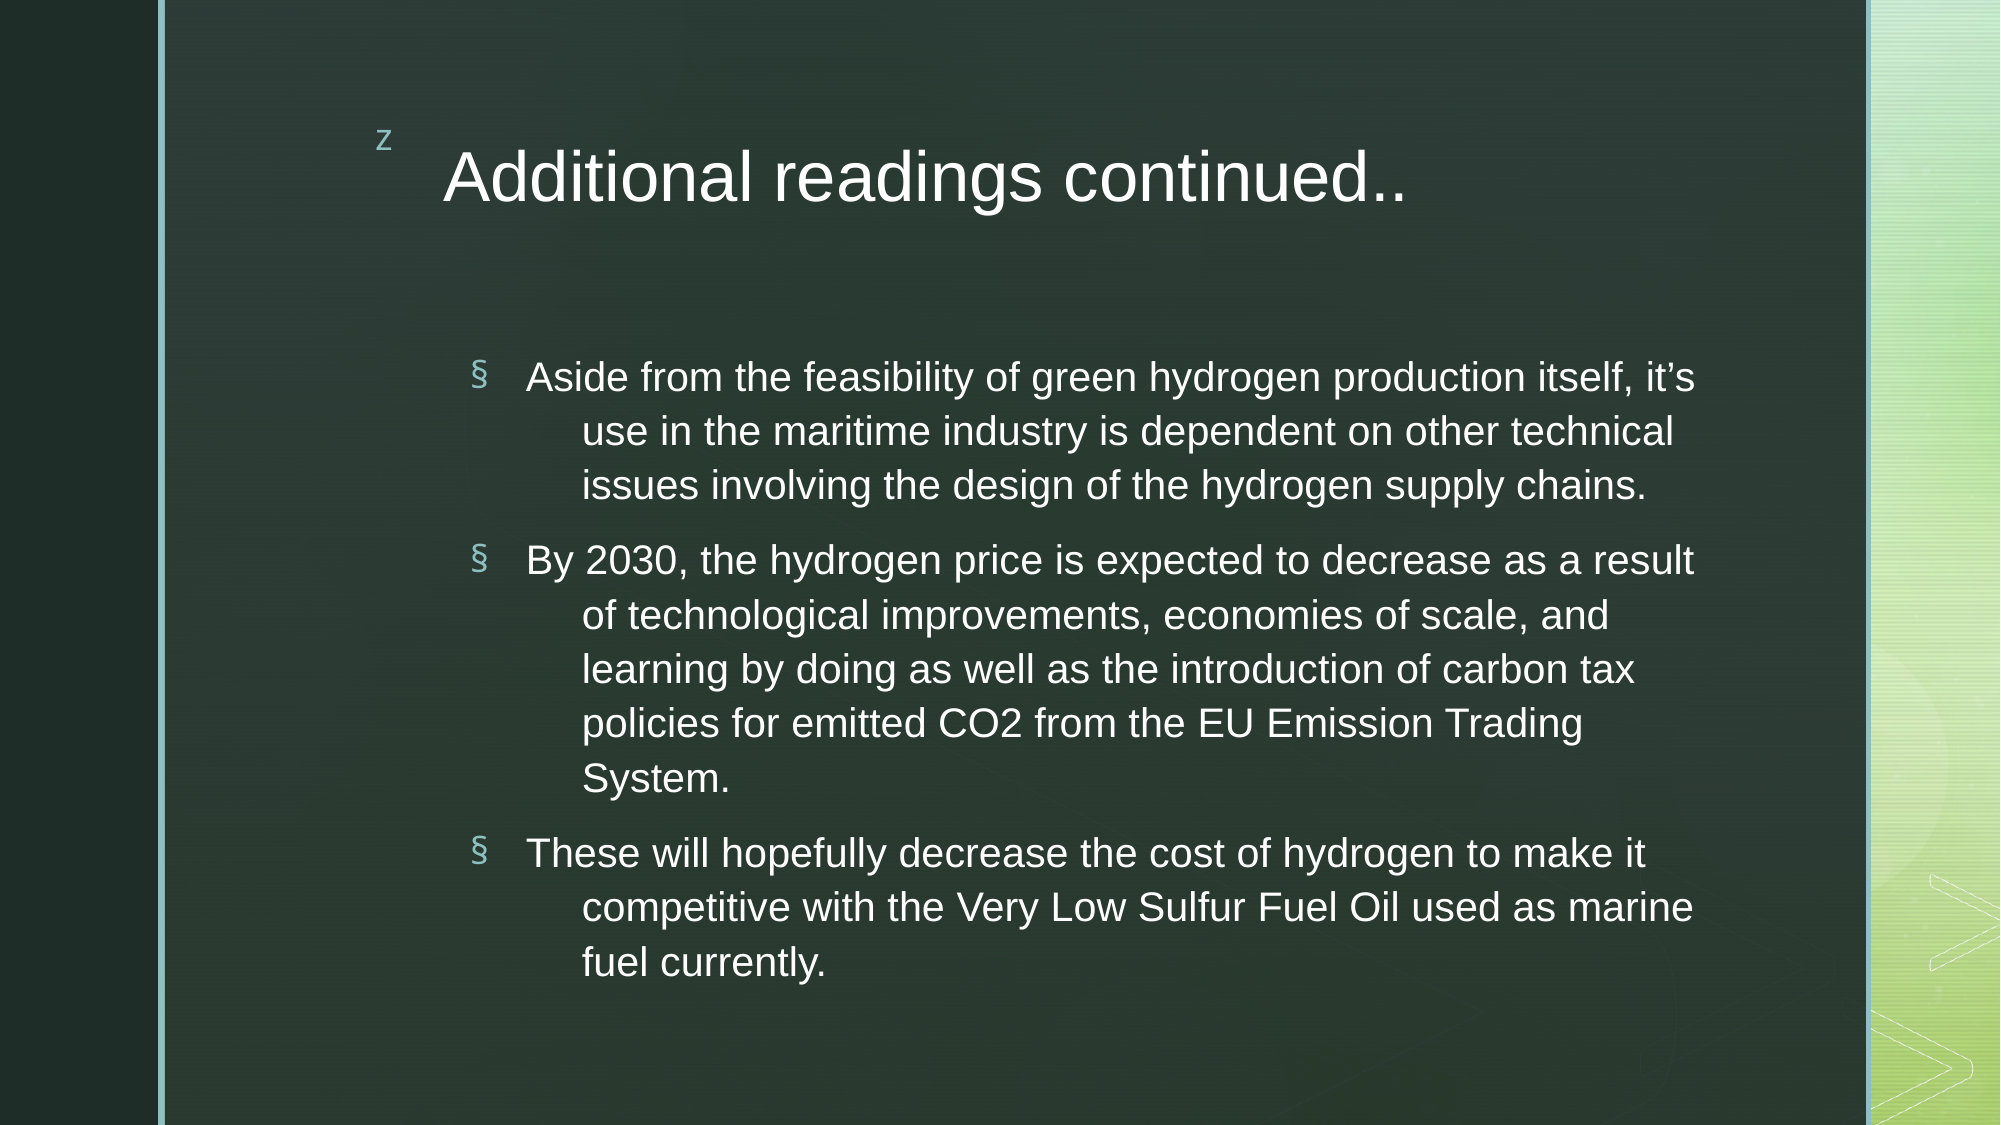

# Additional readings continued..
Aside from the feasibility of green hydrogen production itself, it’s use in the maritime industry is dependent on other technical issues involving the design of the hydrogen supply chains.
By 2030, the hydrogen price is expected to decrease as a result of technological improvements, economies of scale, and learning by doing as well as the introduction of carbon tax policies for emitted CO2 from the EU Emission Trading System.
These will hopefully decrease the cost of hydrogen to make it competitive with the Very Low Sulfur Fuel Oil used as marine fuel currently.